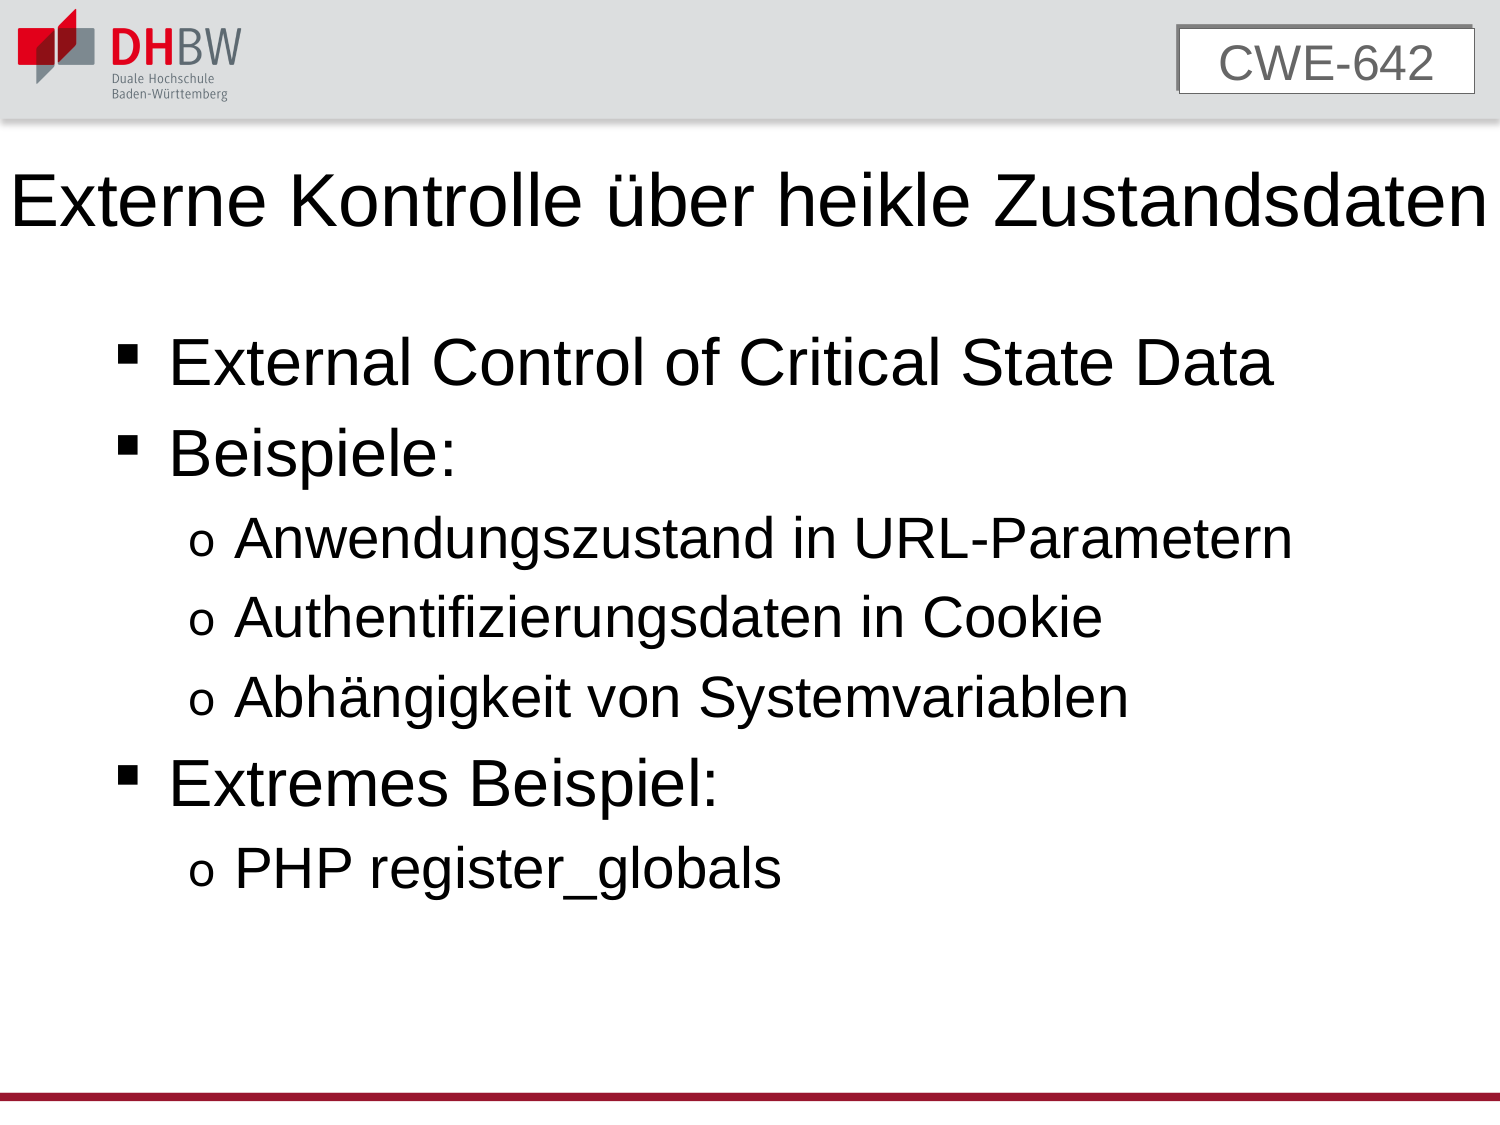

CWE-642
# Externe Kontrolle über heikle Zustandsdaten
External Control of Critical State Data
Beispiele:
Anwendungszustand in URL-Parametern
Authentifizierungsdaten in Cookie
Abhängigkeit von Systemvariablen
Extremes Beispiel:
PHP register_globals